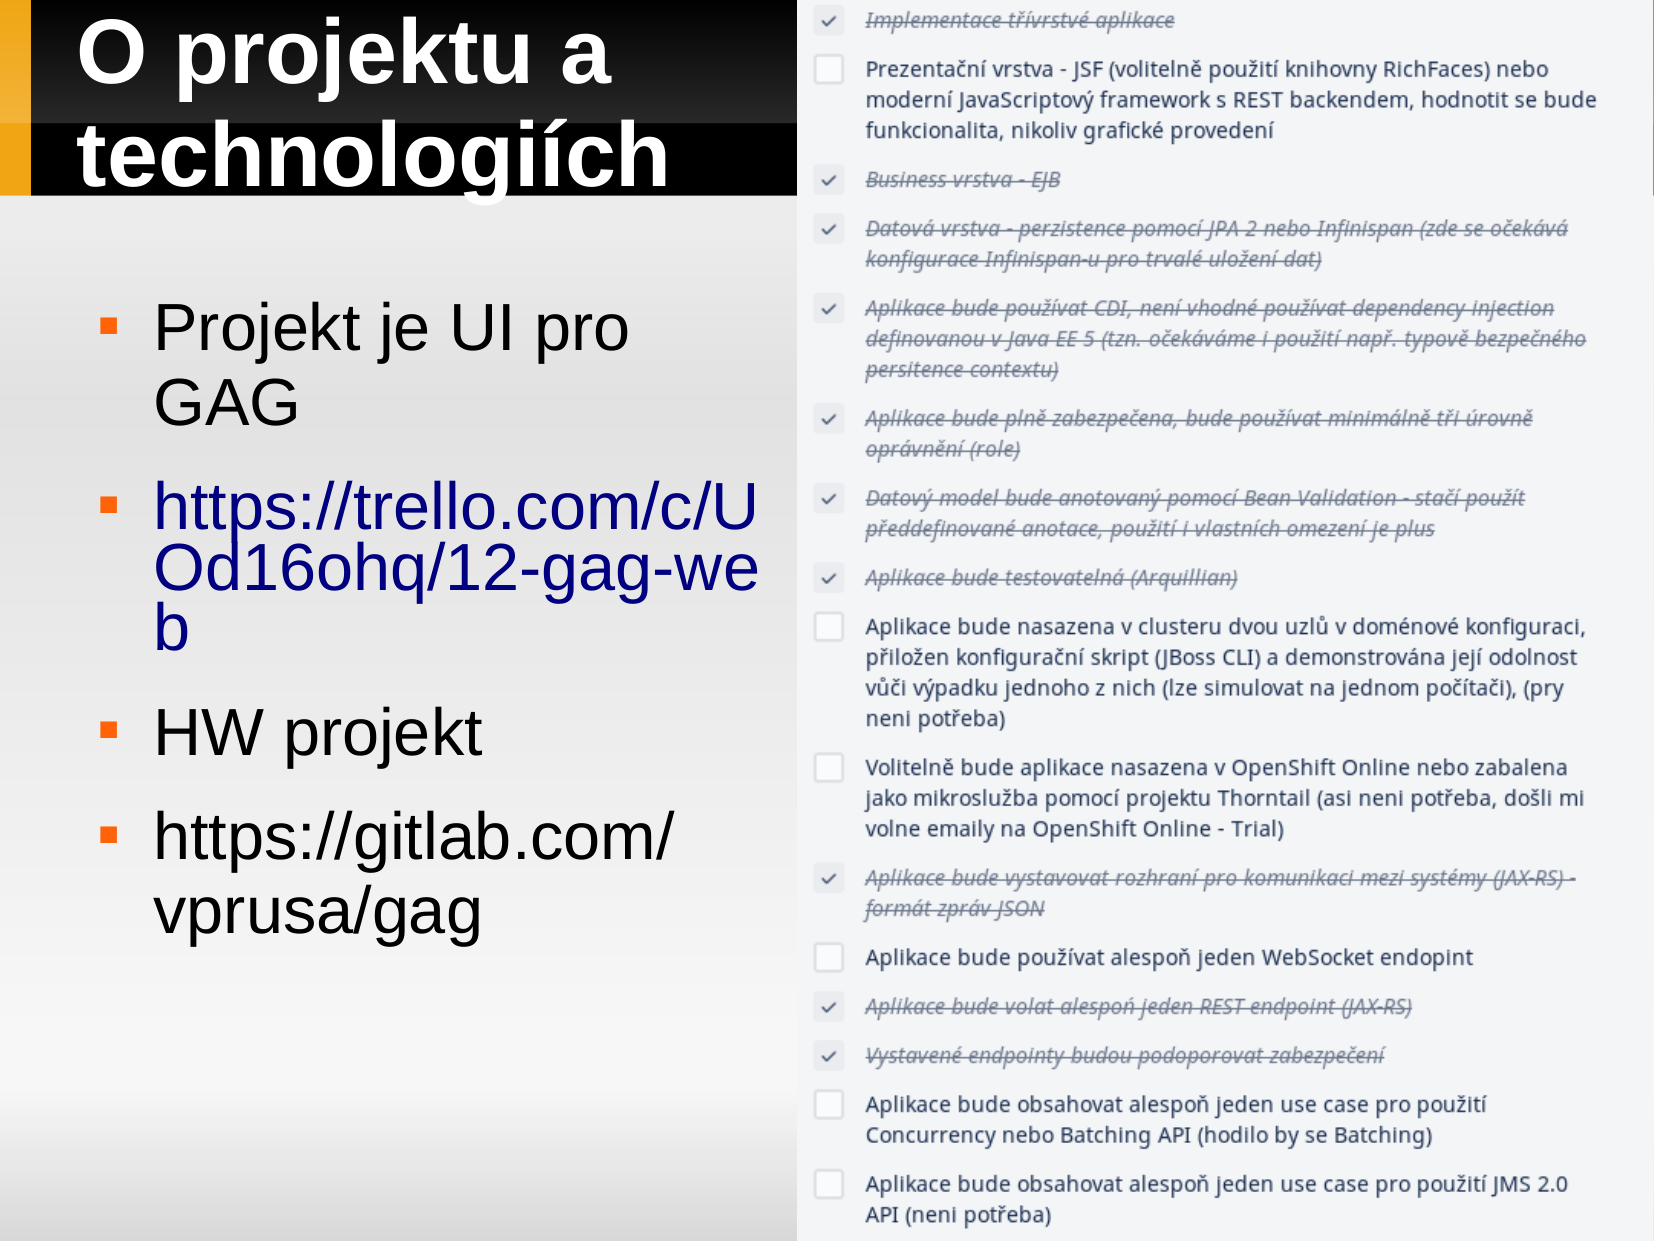

# O projektu a technologiích
Projekt je UI pro GAG
https://trello.com/c/UOd16ohq/12-gag-web
HW projekt
https://gitlab.com/vprusa/gag